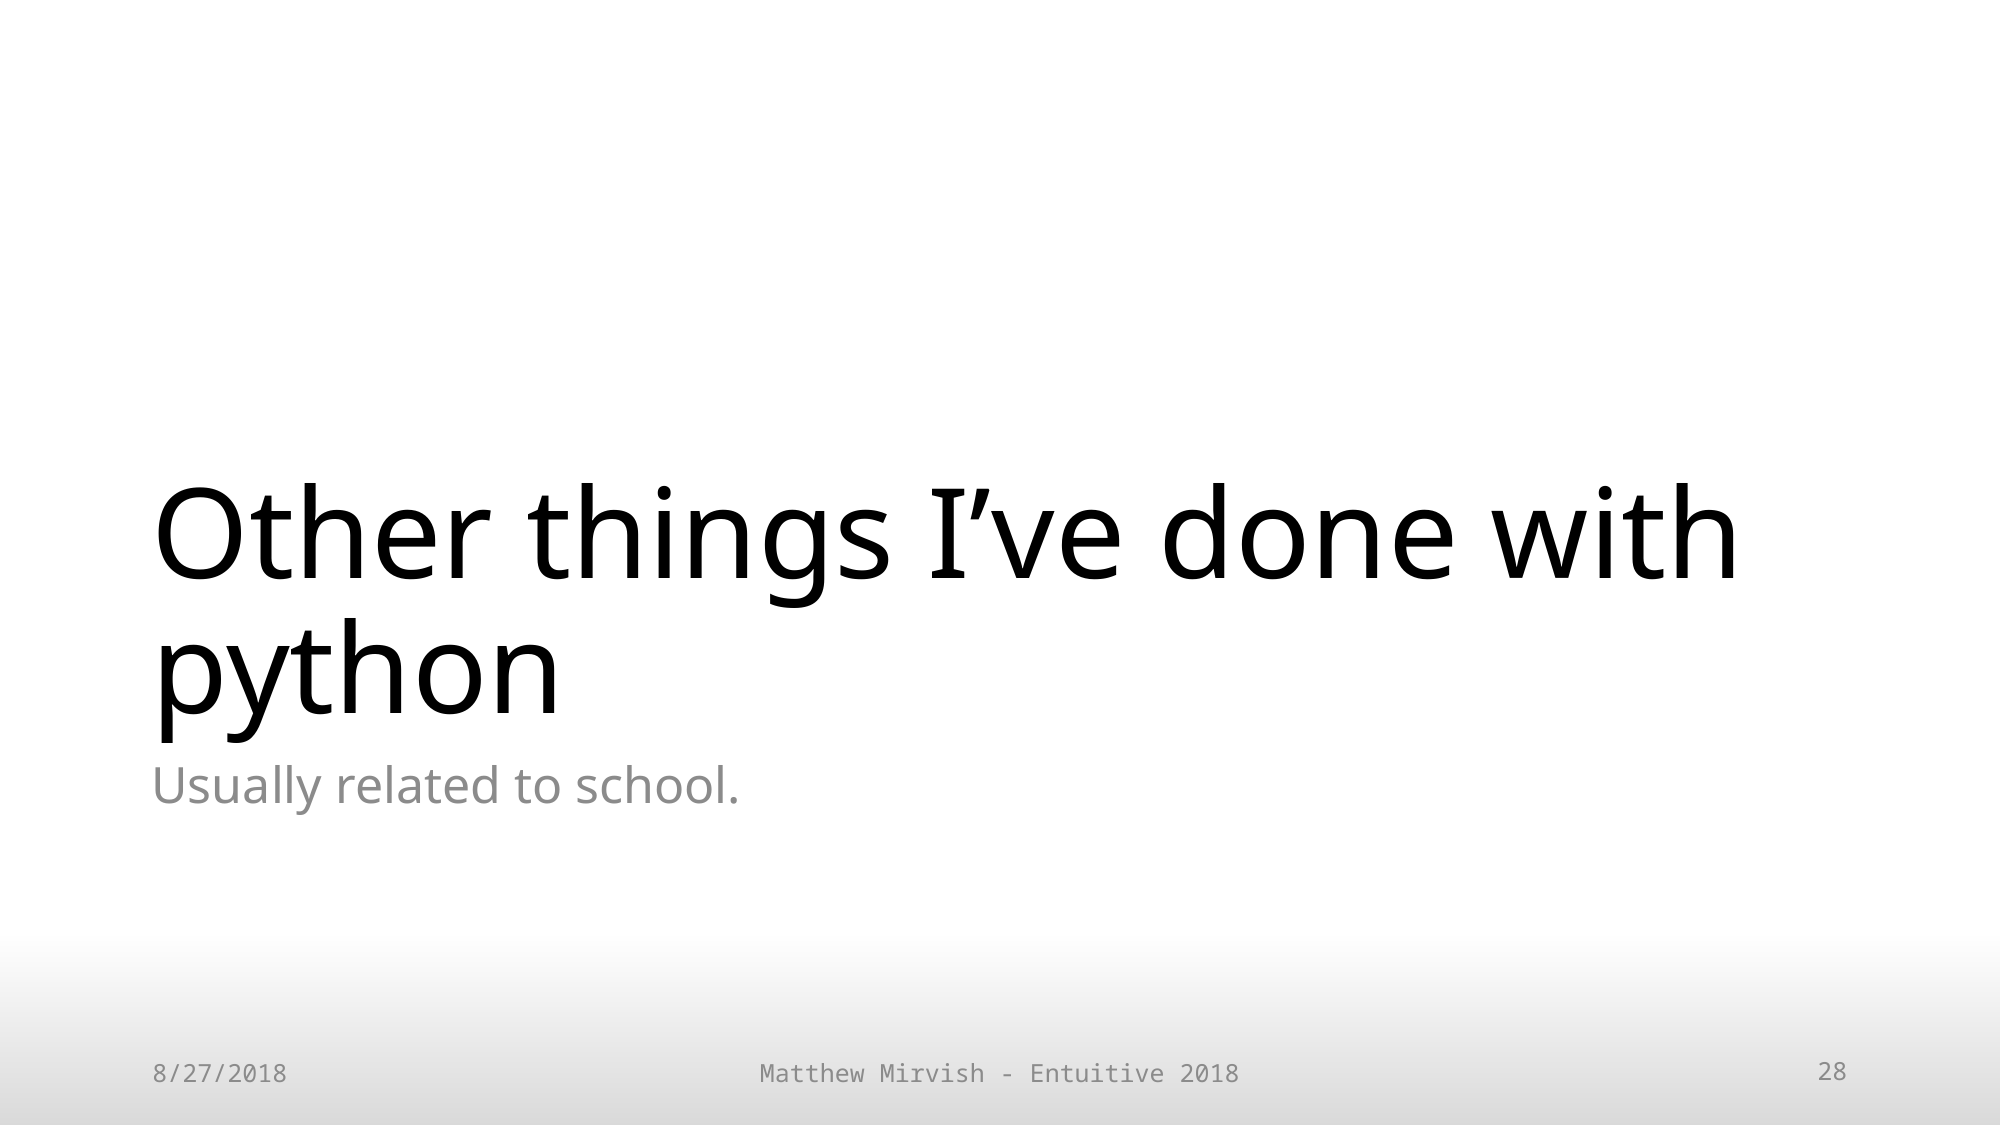

# Other things I’ve done with python
Usually related to school.
8/27/2018
Matthew Mirvish - Entuitive 2018